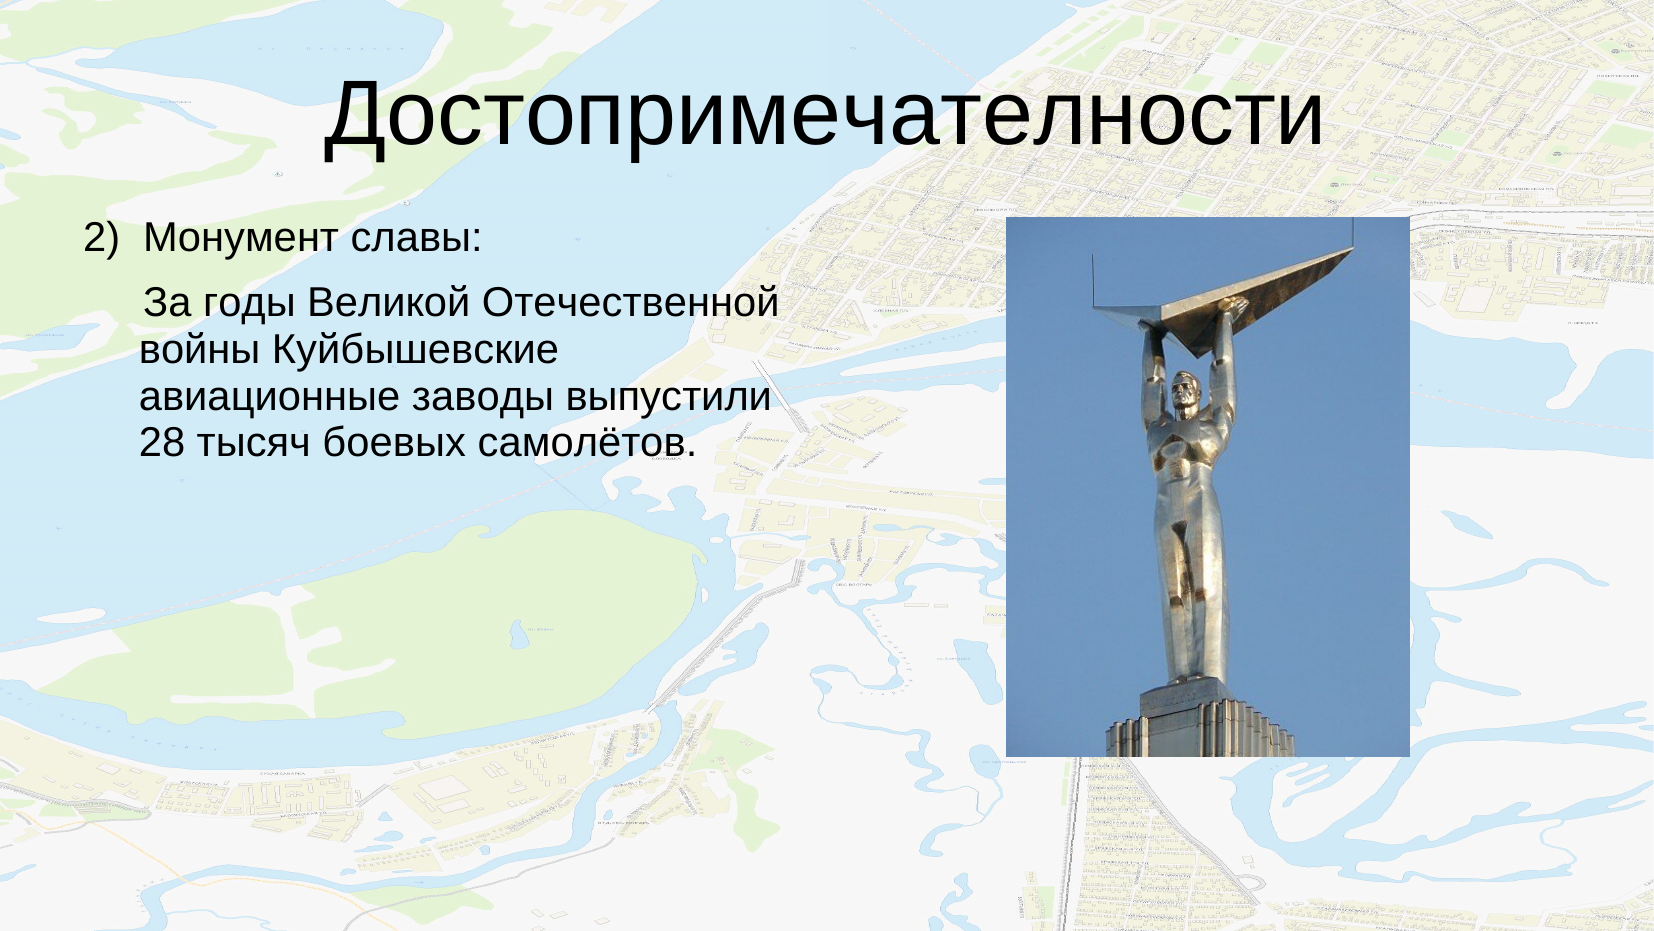

# Достопримечателности
 Монумент славы:
 За годы Великой Отечественной войны Куйбышевские авиационные заводы выпустили 28 тысяч боевых самолётов.